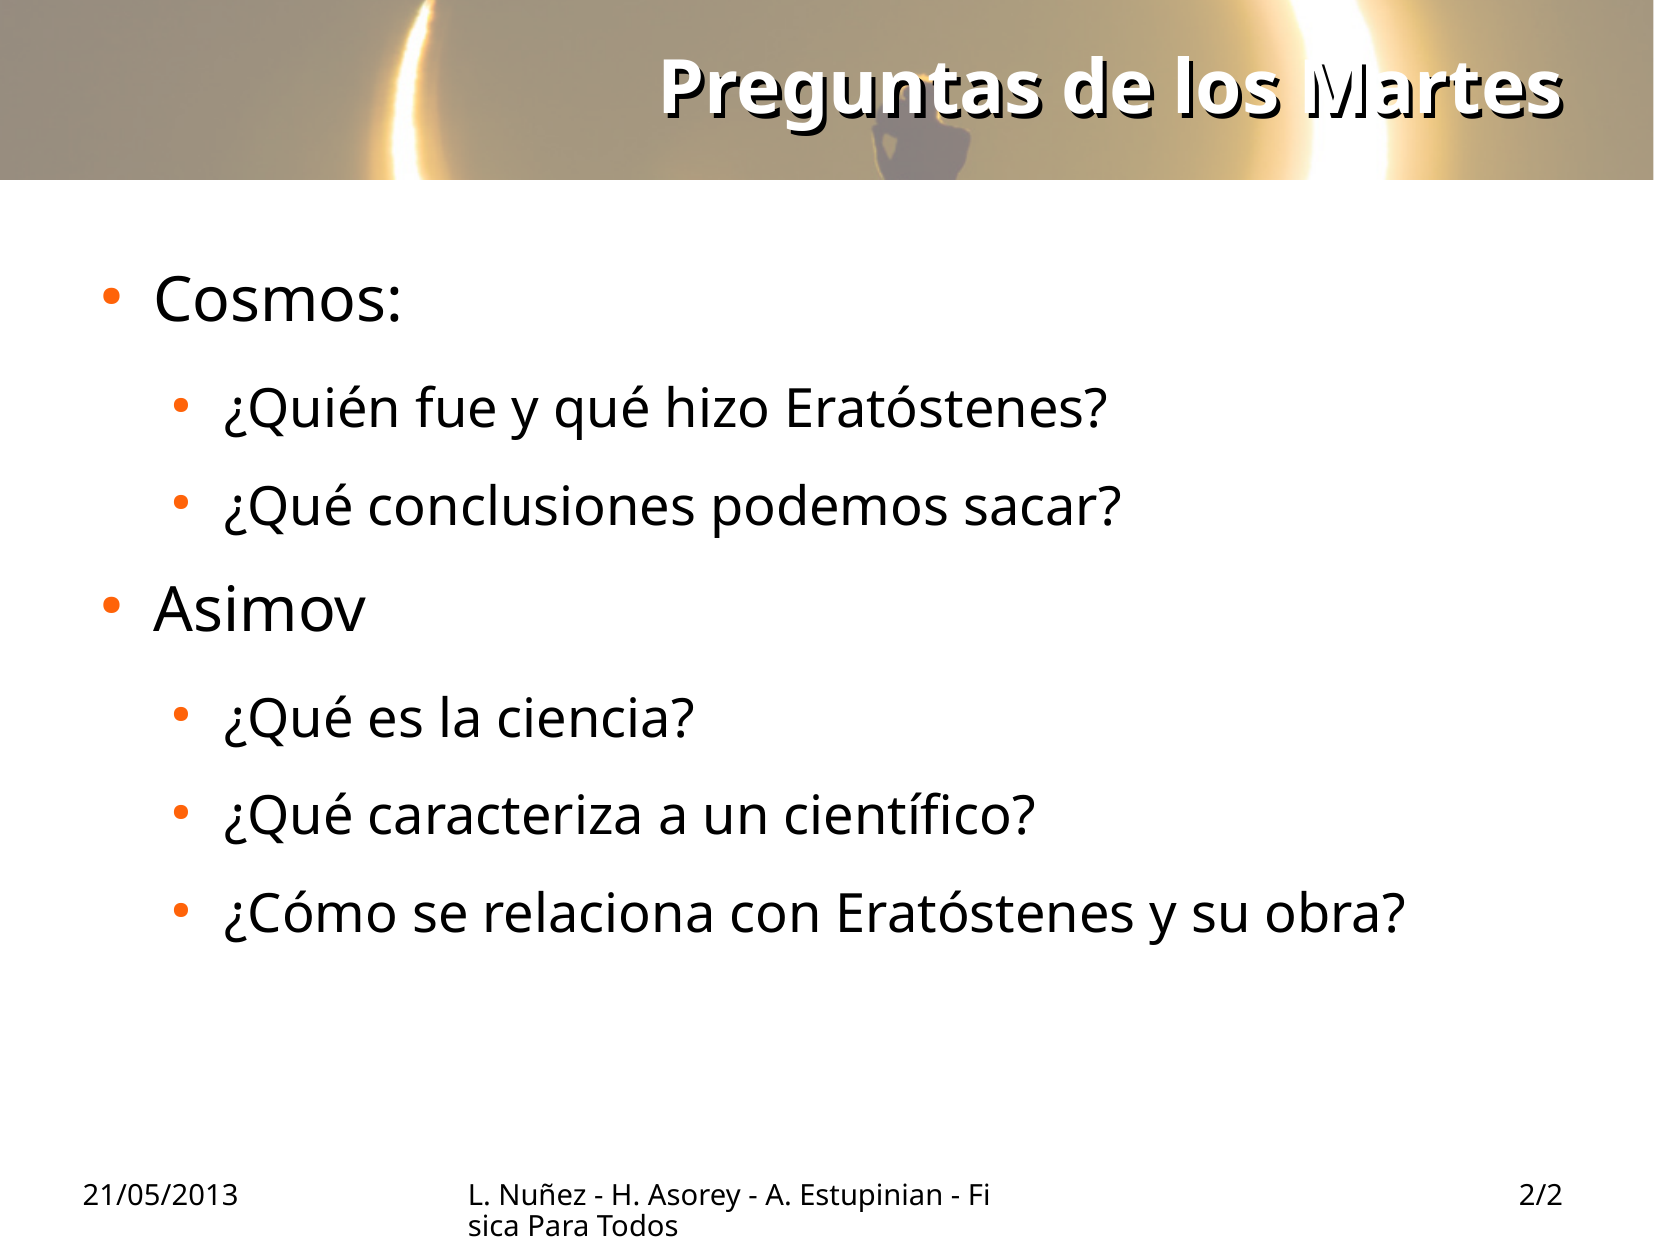

# Preguntas de los Martes
Cosmos:
¿Quién fue y qué hizo Eratóstenes?
¿Qué conclusiones podemos sacar?
Asimov
¿Qué es la ciencia?
¿Qué caracteriza a un científico?
¿Cómo se relaciona con Eratóstenes y su obra?
21/05/2013
L. Nuñez - H. Asorey - A. Estupinian - Fisica Para Todos
2